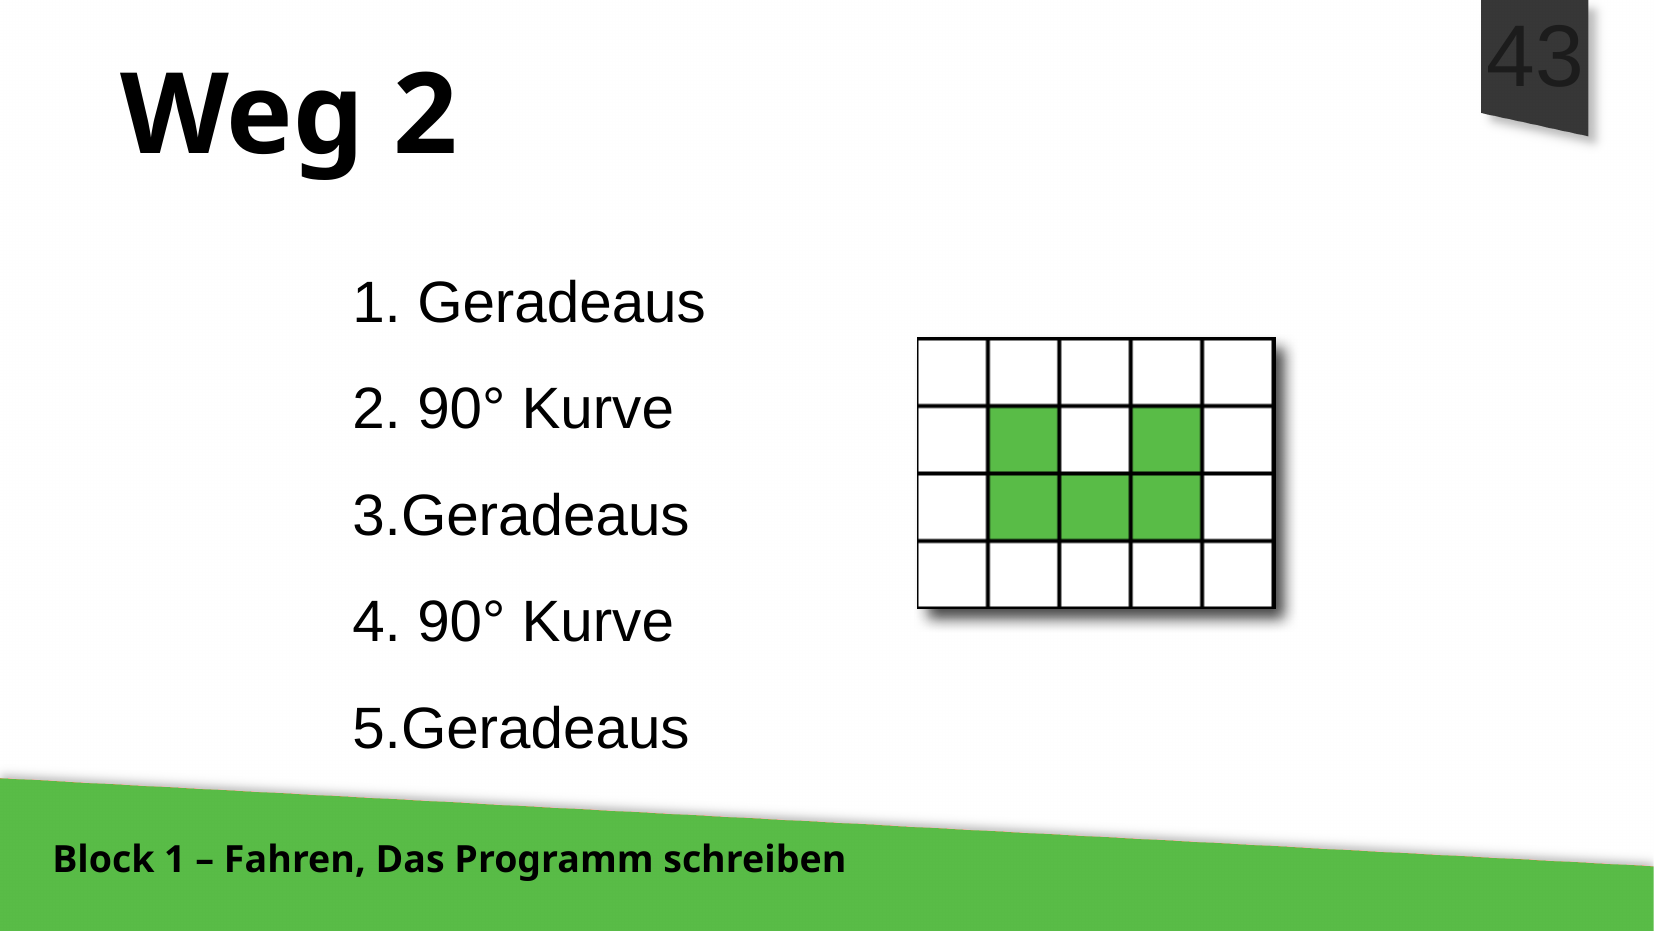

# Weg 2
 Geradeaus
 90° Kurve
Geradeaus
 90° Kurve
Geradeaus
Block 1 – Fahren, Das Programm schreiben